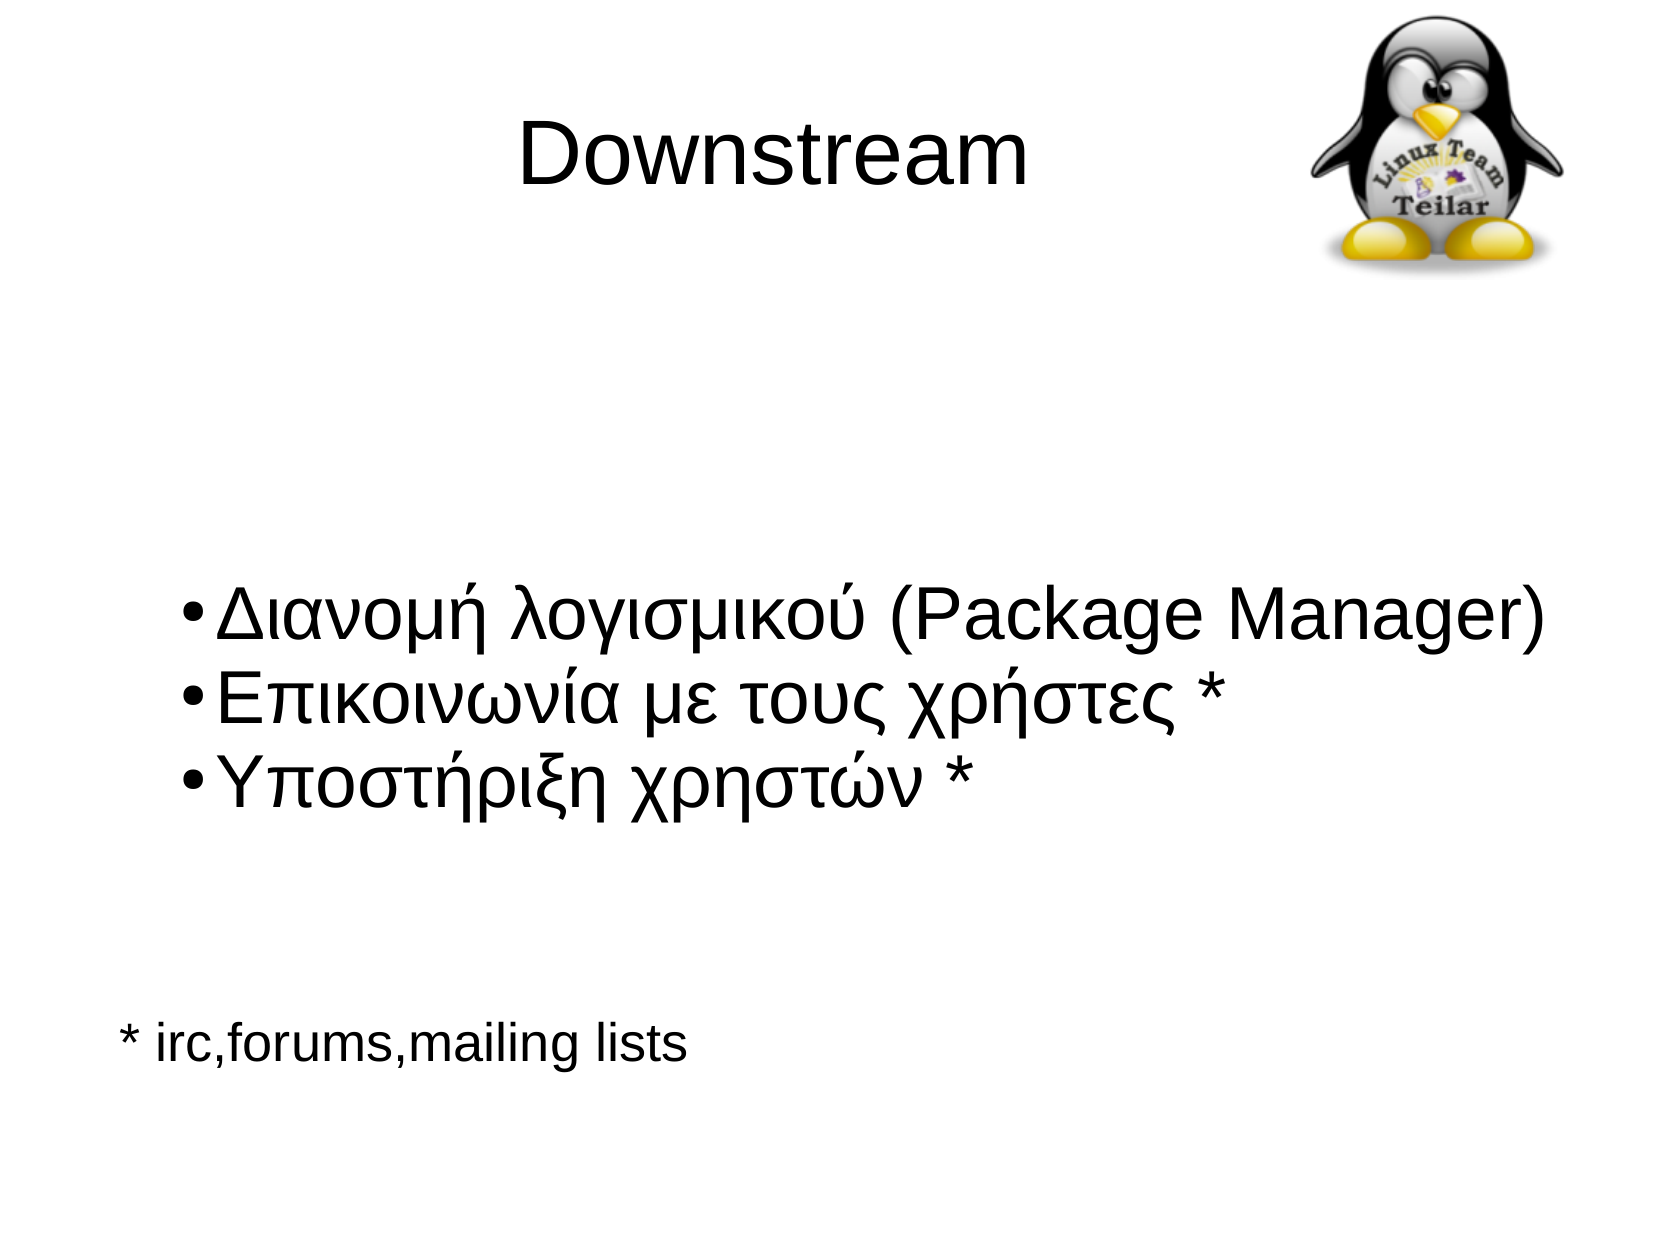

# Downstream
Διανομή λογισμικού (Package Manager)
Επικοινωνία με τους χρήστες *
Υποστήριξη χρηστών *
* irc,forums,mailing lists